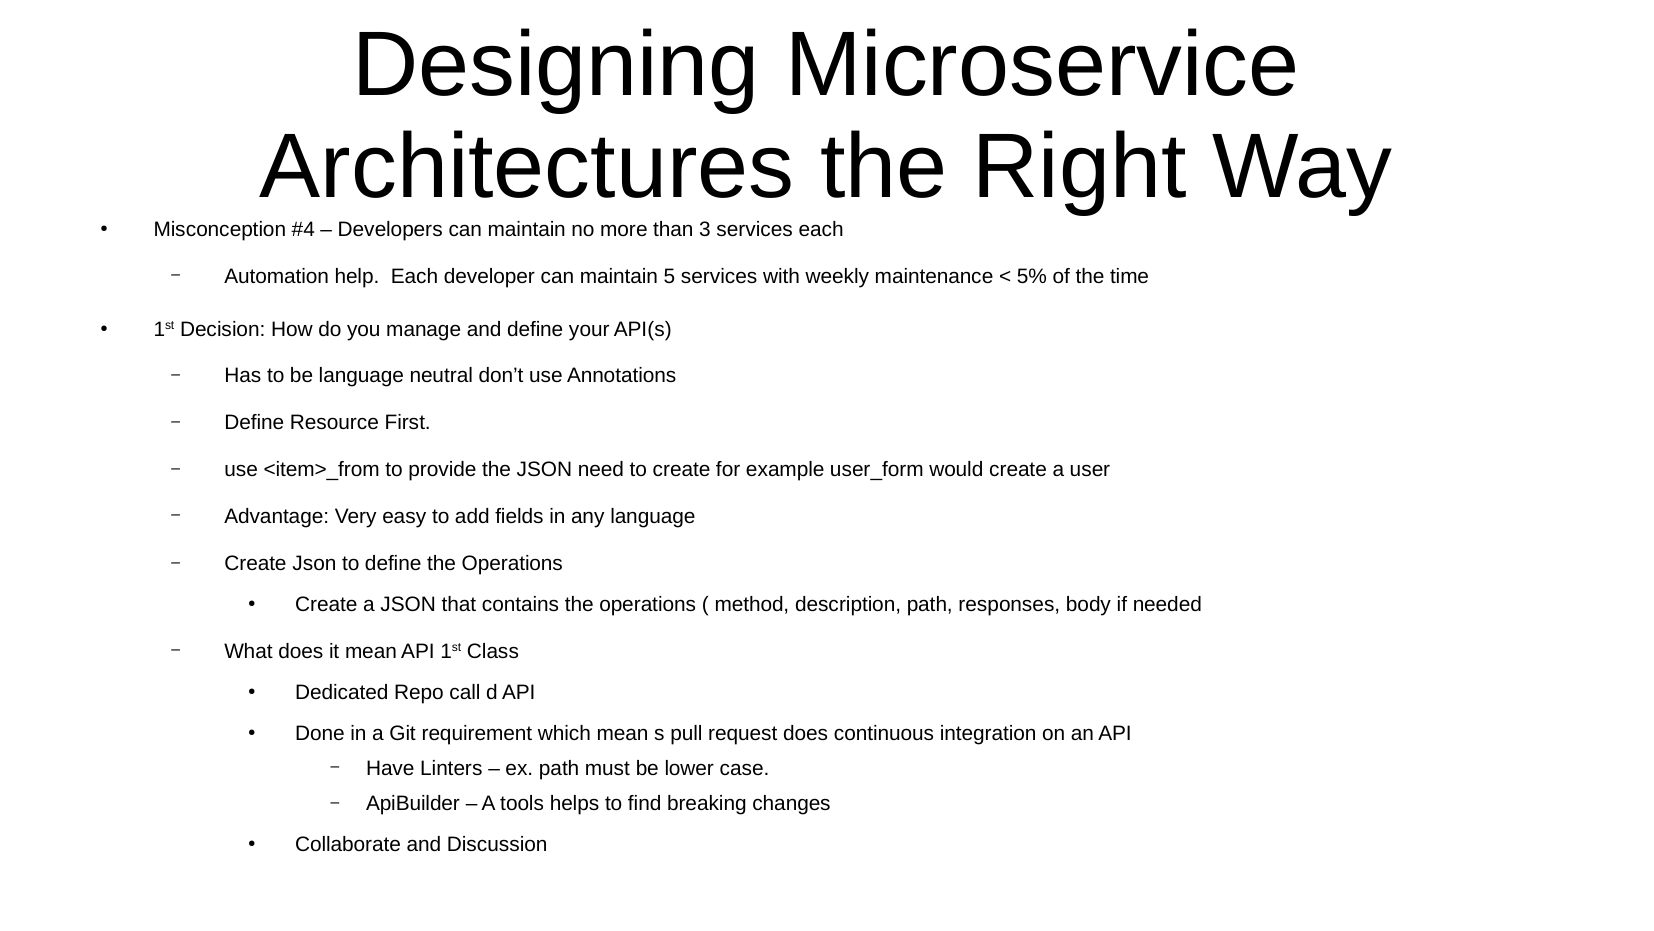

# Designing Microservice Architectures the Right Way
Misconception #4 – Developers can maintain no more than 3 services each
Automation help. Each developer can maintain 5 services with weekly maintenance < 5% of the time
1st Decision: How do you manage and define your API(s)
Has to be language neutral don’t use Annotations
Define Resource First.
use <item>_from to provide the JSON need to create for example user_form would create a user
Advantage: Very easy to add fields in any language
Create Json to define the Operations
Create a JSON that contains the operations ( method, description, path, responses, body if needed
What does it mean API 1st Class
Dedicated Repo call d API
Done in a Git requirement which mean s pull request does continuous integration on an API
Have Linters – ex. path must be lower case.
ApiBuilder – A tools helps to find breaking changes
Collaborate and Discussion